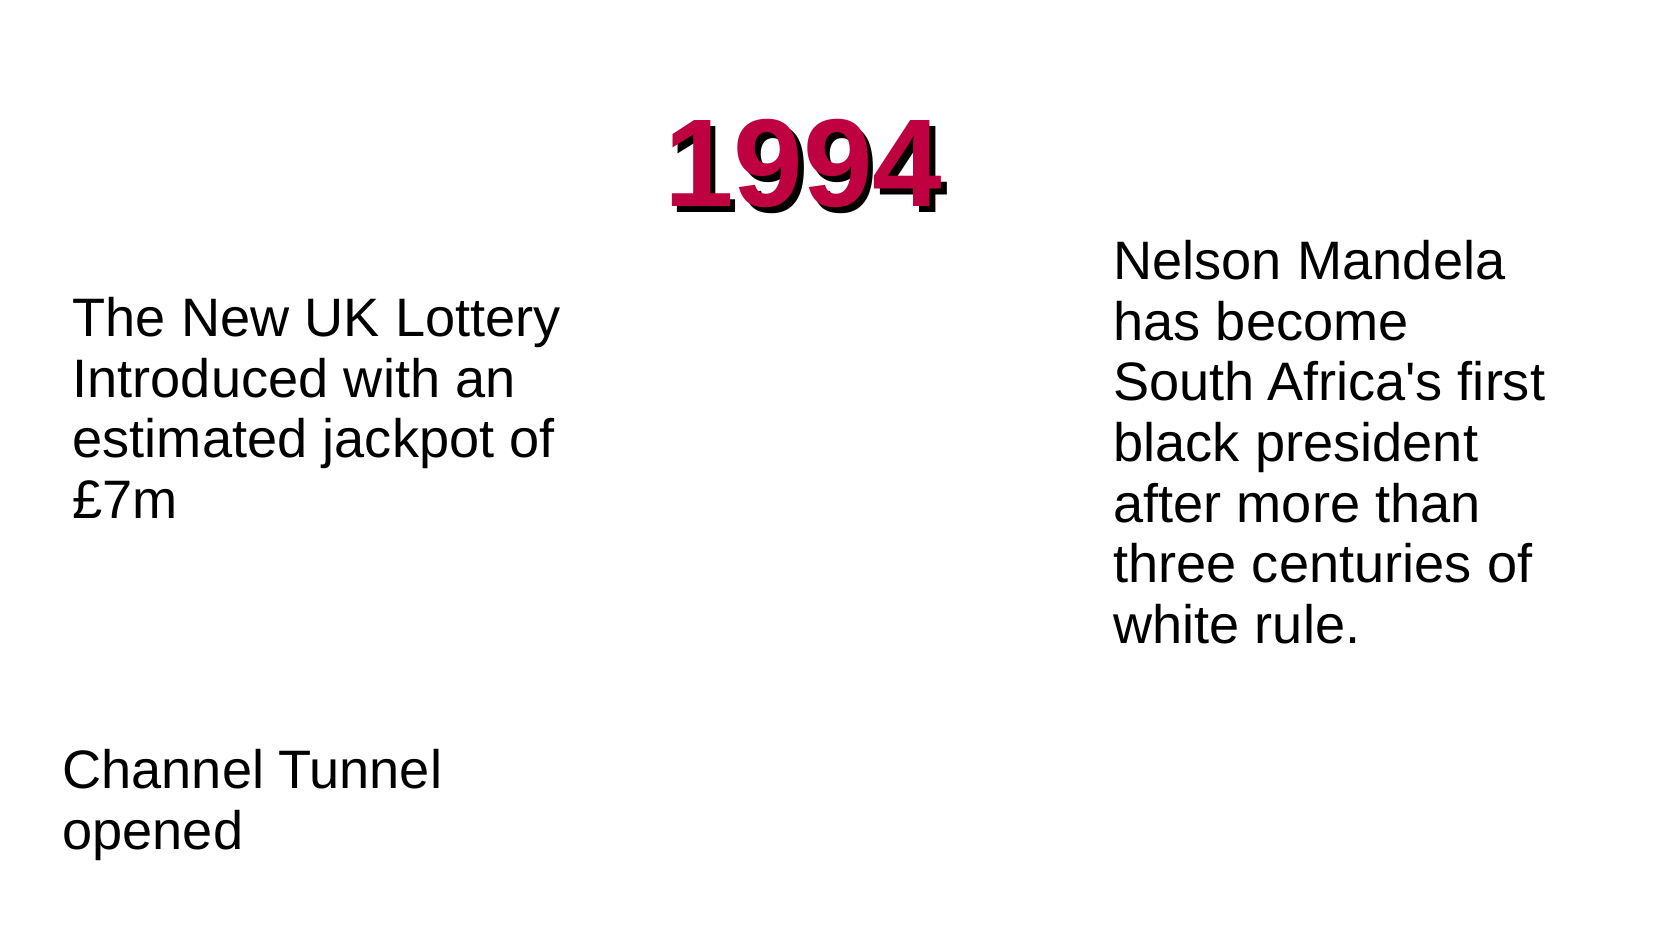

1994
Nelson Mandela has become South Africa's first black president after more than three centuries of white rule.
The New UK Lottery Introduced with an estimated jackpot of £7m
Channel Tunnel opened